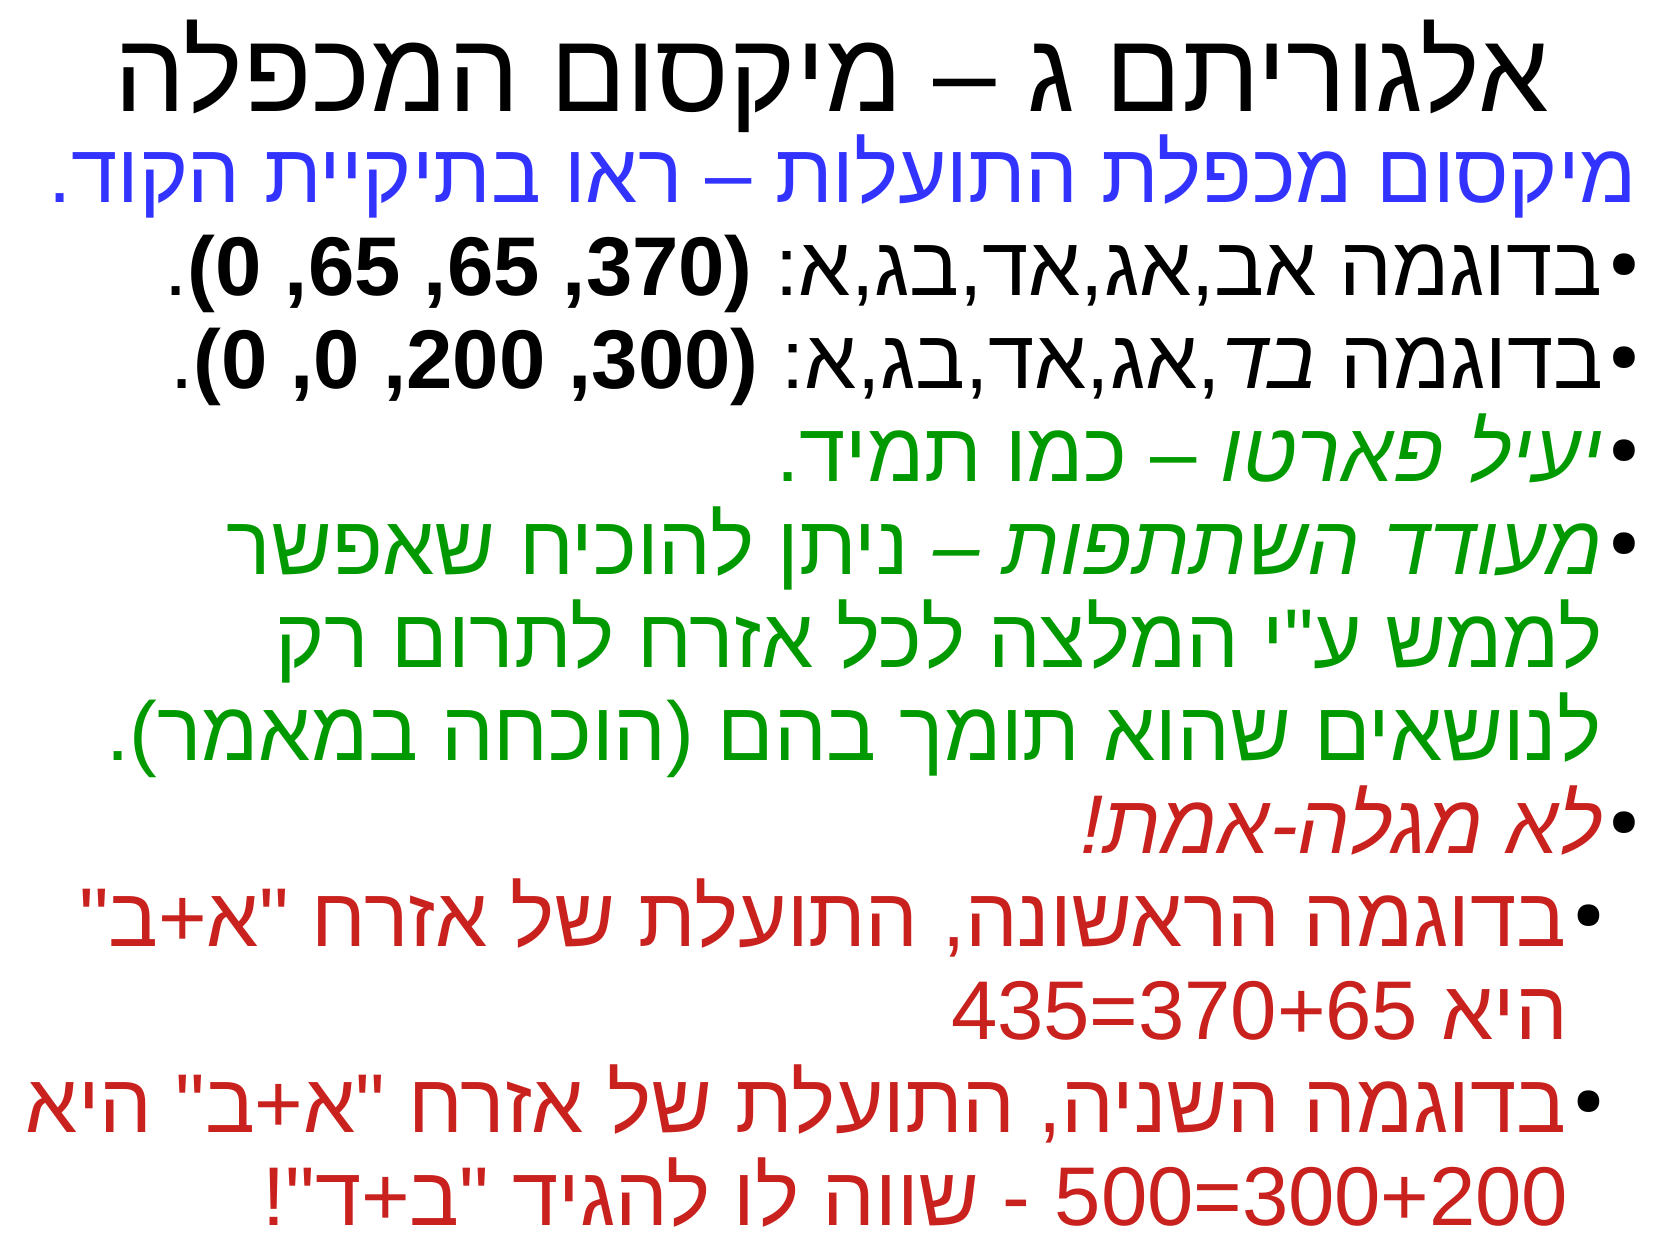

# אלגוריתם ג – מיקסום המכפלה
מיקסום מכפלת התועלות – ראו בתיקיית הקוד.
בדוגמה אב,אג,אד,בג,א: (370, 65, 65, 0).
בדוגמה בד,אג,אד,בג,א: (300, 200, 0, 0).
יעיל פארטו – כמו תמיד.
מעודד השתתפות – ניתן להוכיח שאפשר לממש ע"י המלצה לכל אזרח לתרום רק לנושאים שהוא תומך בהם (הוכחה במאמר).
לא מגלה-אמת!
בדוגמה הראשונה, התועלת של אזרח "א+ב" היא 370+65=435
בדוגמה השניה, התועלת של אזרח "א+ב" היא 300+200=500 - שווה לו להגיד "ב+ד"!